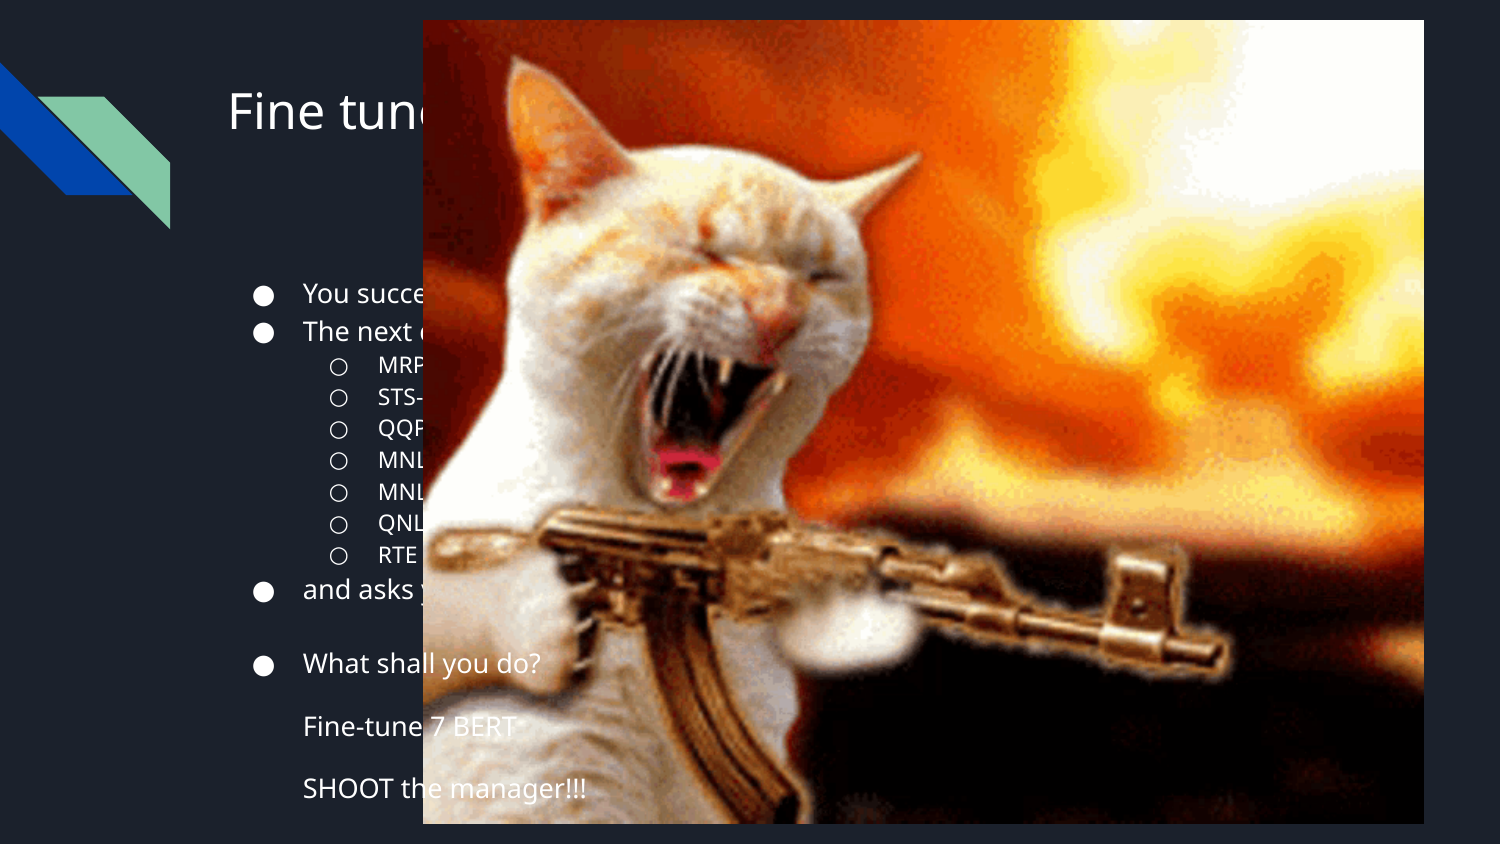

# Fine tune another BERT
You successfully accomplished the task and the product manager seems satisfied
The next day, your product manager finds you SEVEN dataset called
MRPC
STS-B
QQP
MNLIm
MNLImm
QNLI
RTE
and asks you to do a bunch of jobs
What shall you do?
Fine-tune 7 BERT
SHOOT the manager!!!